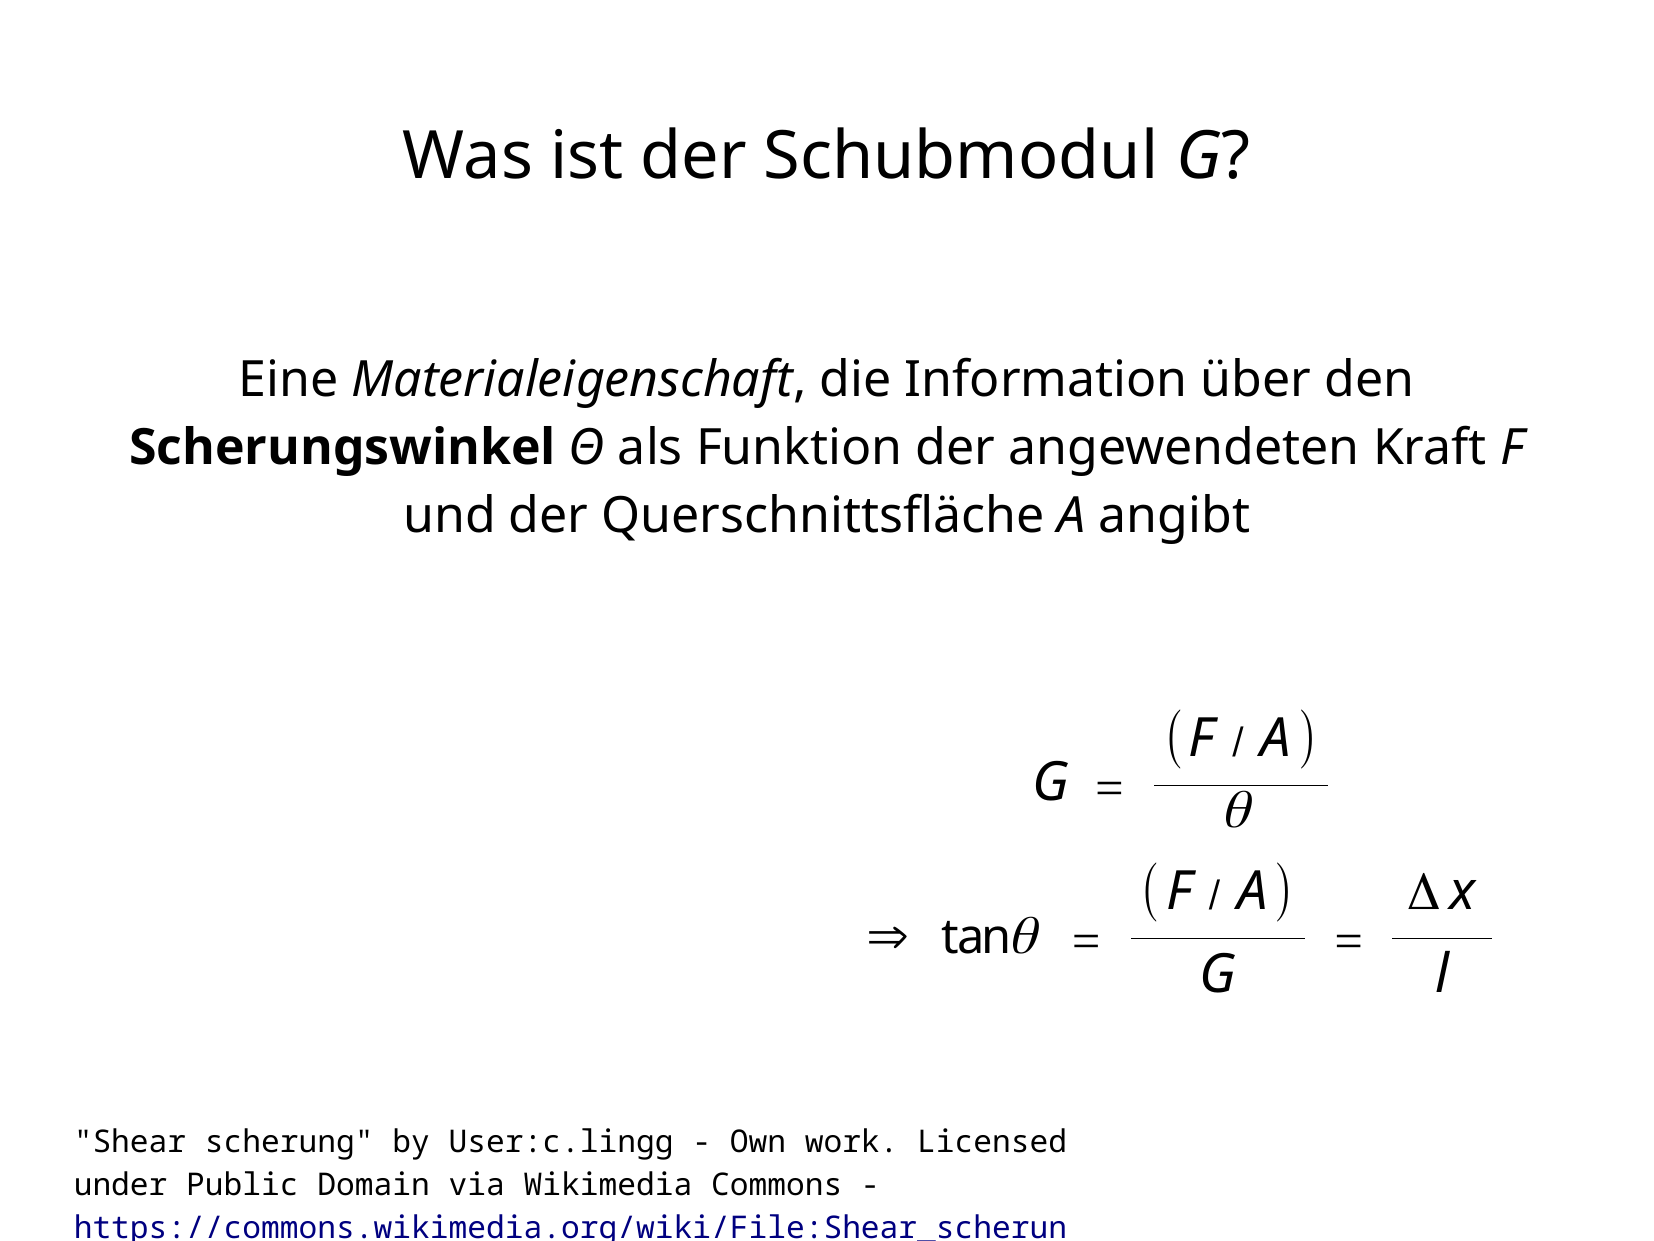

# Was ist der Schubmodul G?
Eine Materialeigenschaft, die Information über den Scherungswinkel Θ als Funktion der angewendeten Kraft F und der Querschnittsfläche A angibt
"Shear scherung" by User:c.lingg - Own work. Licensed under Public Domain via Wikimedia Commons -
https://commons.wikimedia.org/wiki/File:Shear_scherung.svg